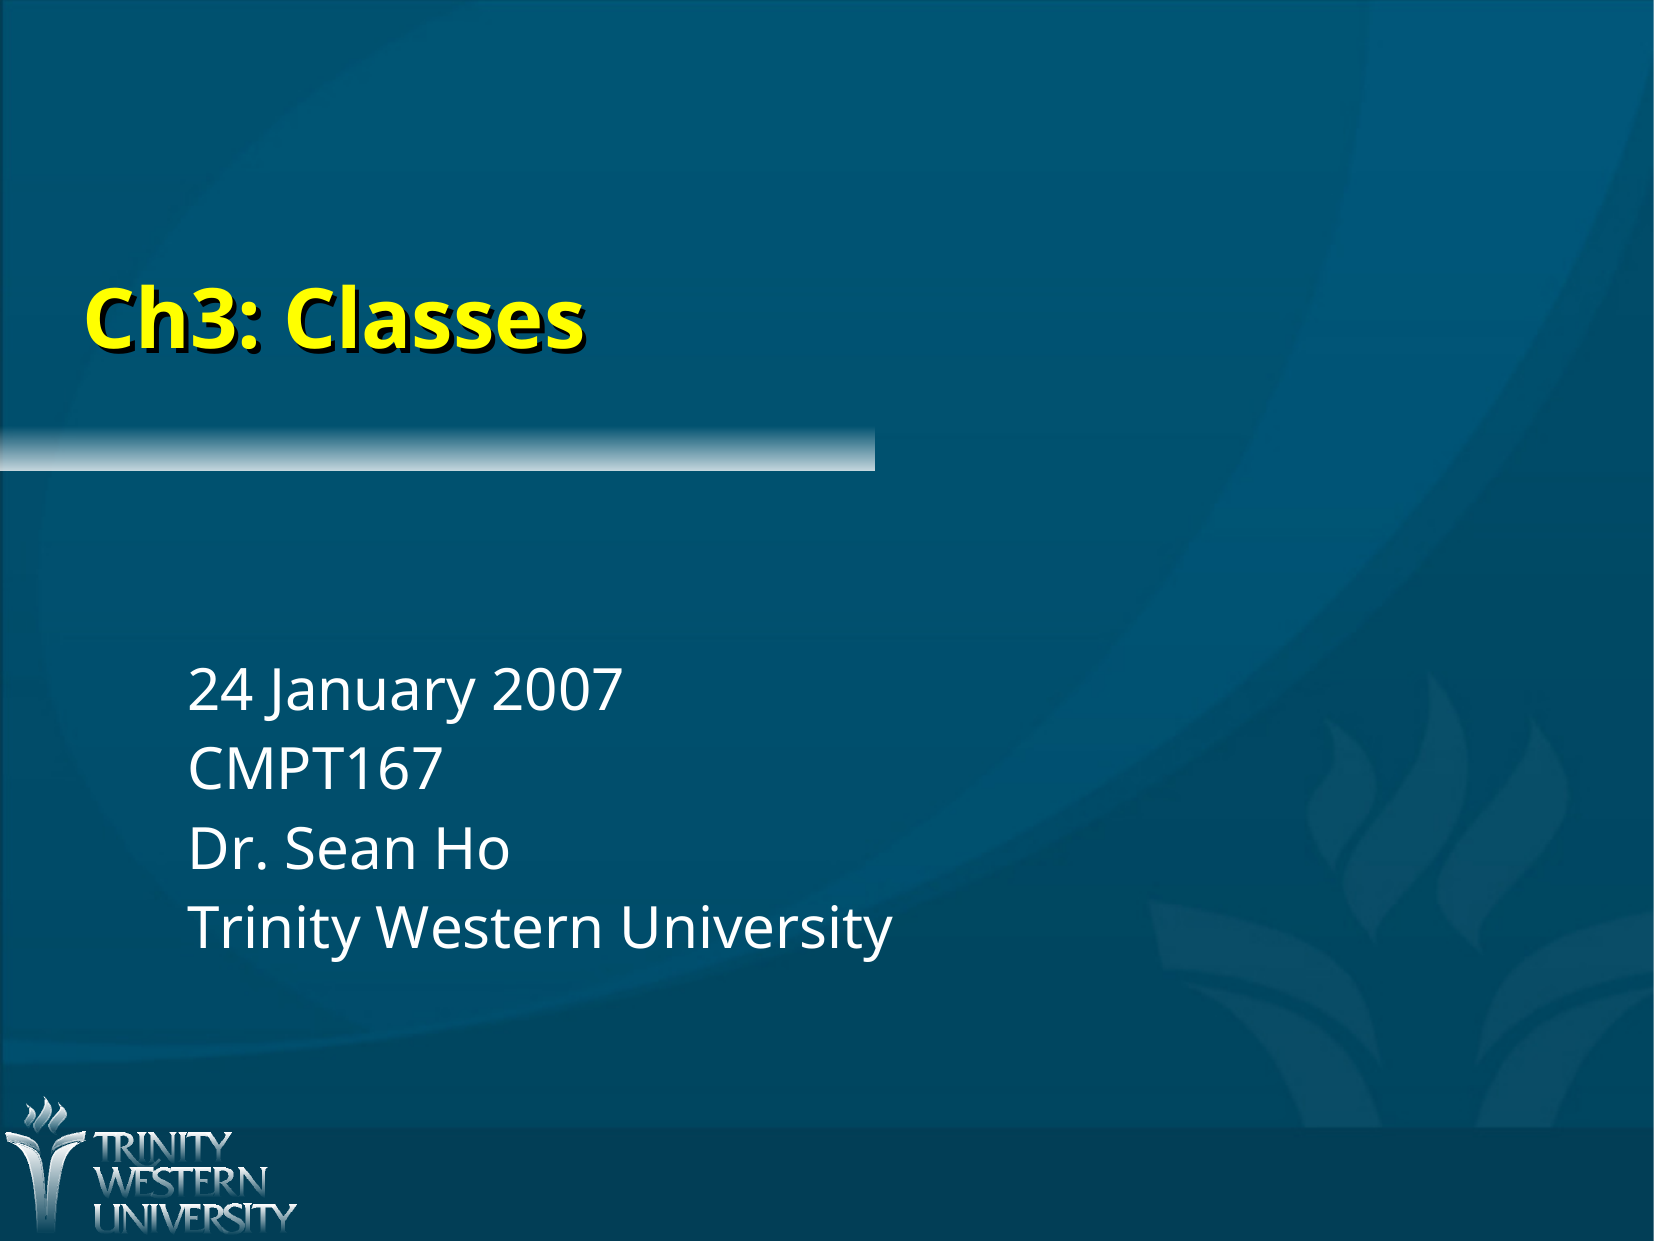

# Ch3: Classes
24 January 2007
CMPT167
Dr. Sean Ho
Trinity Western University